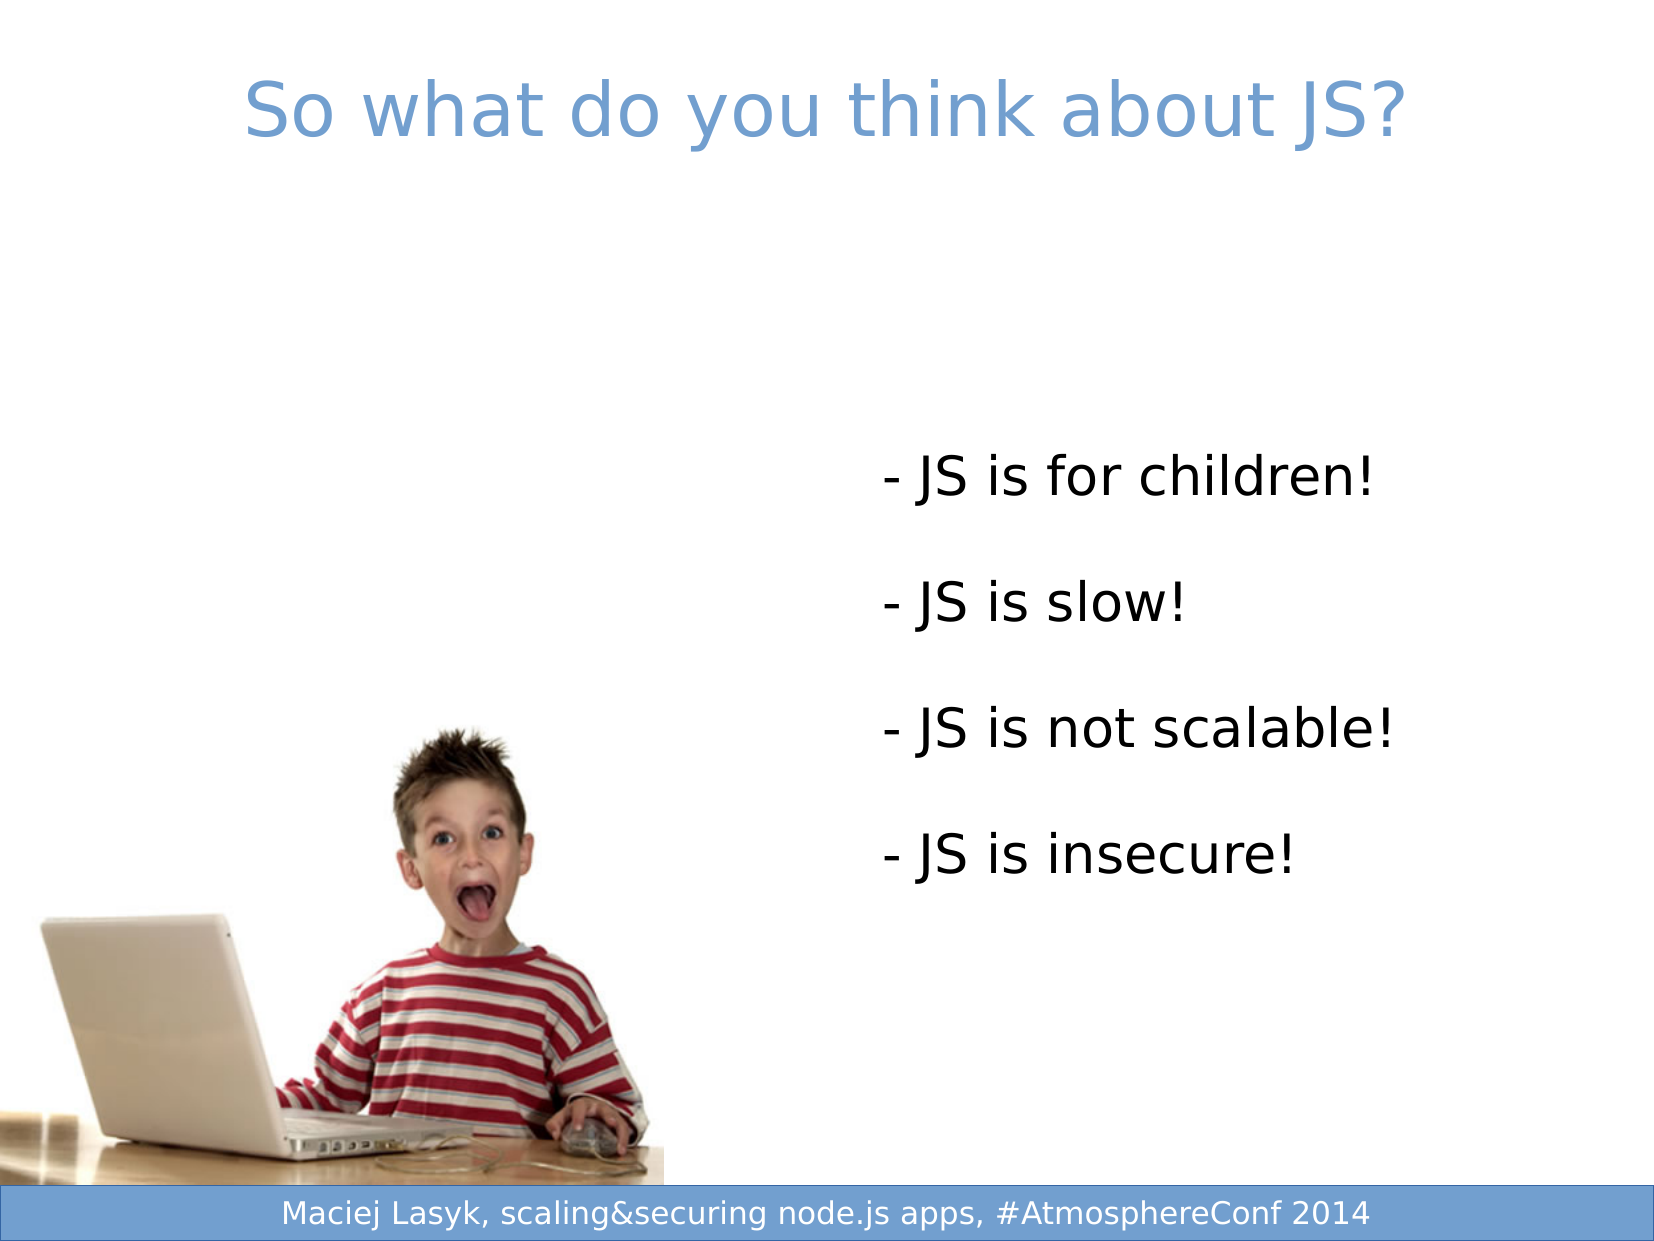

So what do you think about JS?
- JS is for children!
- JS is slow!
- JS is not scalable!
- JS is insecure!
 3/25
 1/25
Maciej Lasyk, Ganglia & Nagios
Maciej Lasyk, node.js security
Maciej Lasyk, node.js security
Maciej Lasyk, scaling&securing node.js apps, #AtmosphereConf 2014
Maciej Lasyk, scaling&securing node.js apps